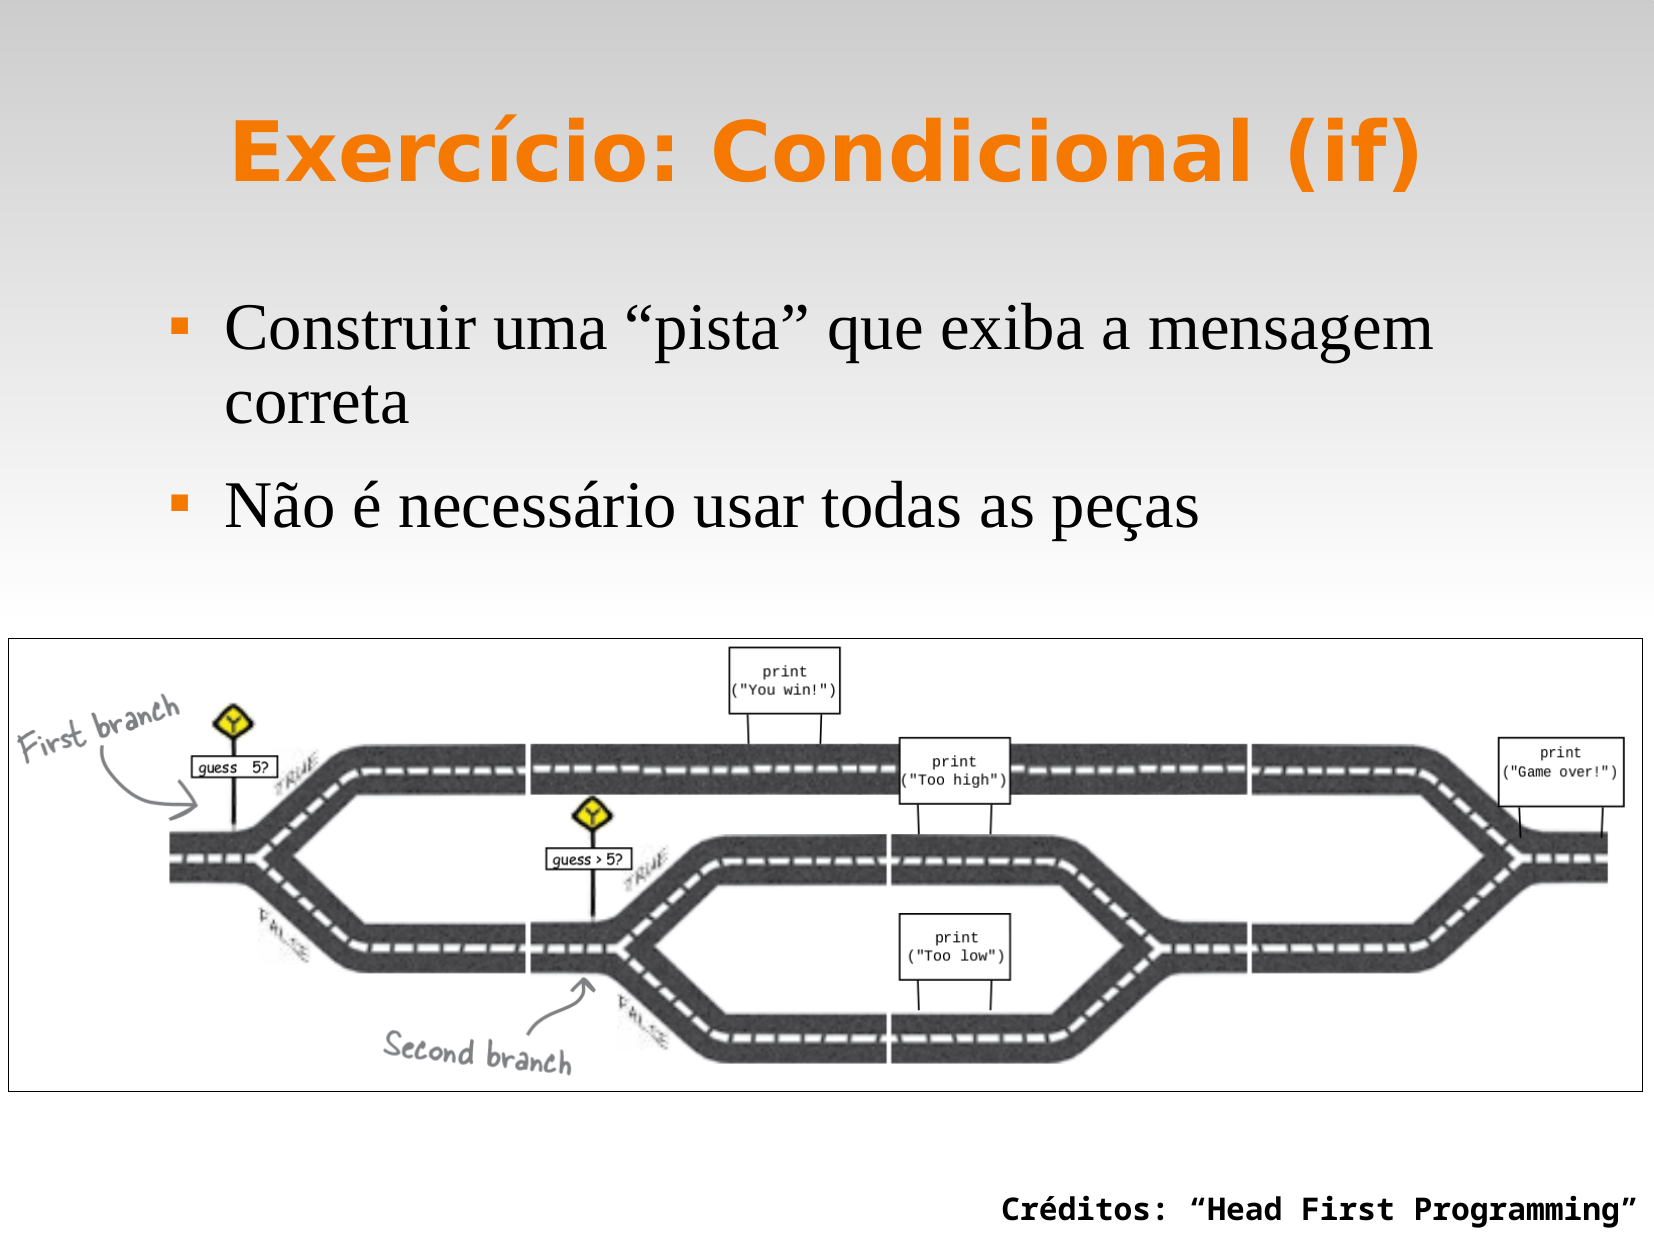

# Exercício: Condicional (if)
Construir uma “pista” que exiba a mensagem correta
Não é necessário usar todas as peças
Créditos: “Head First Programming”